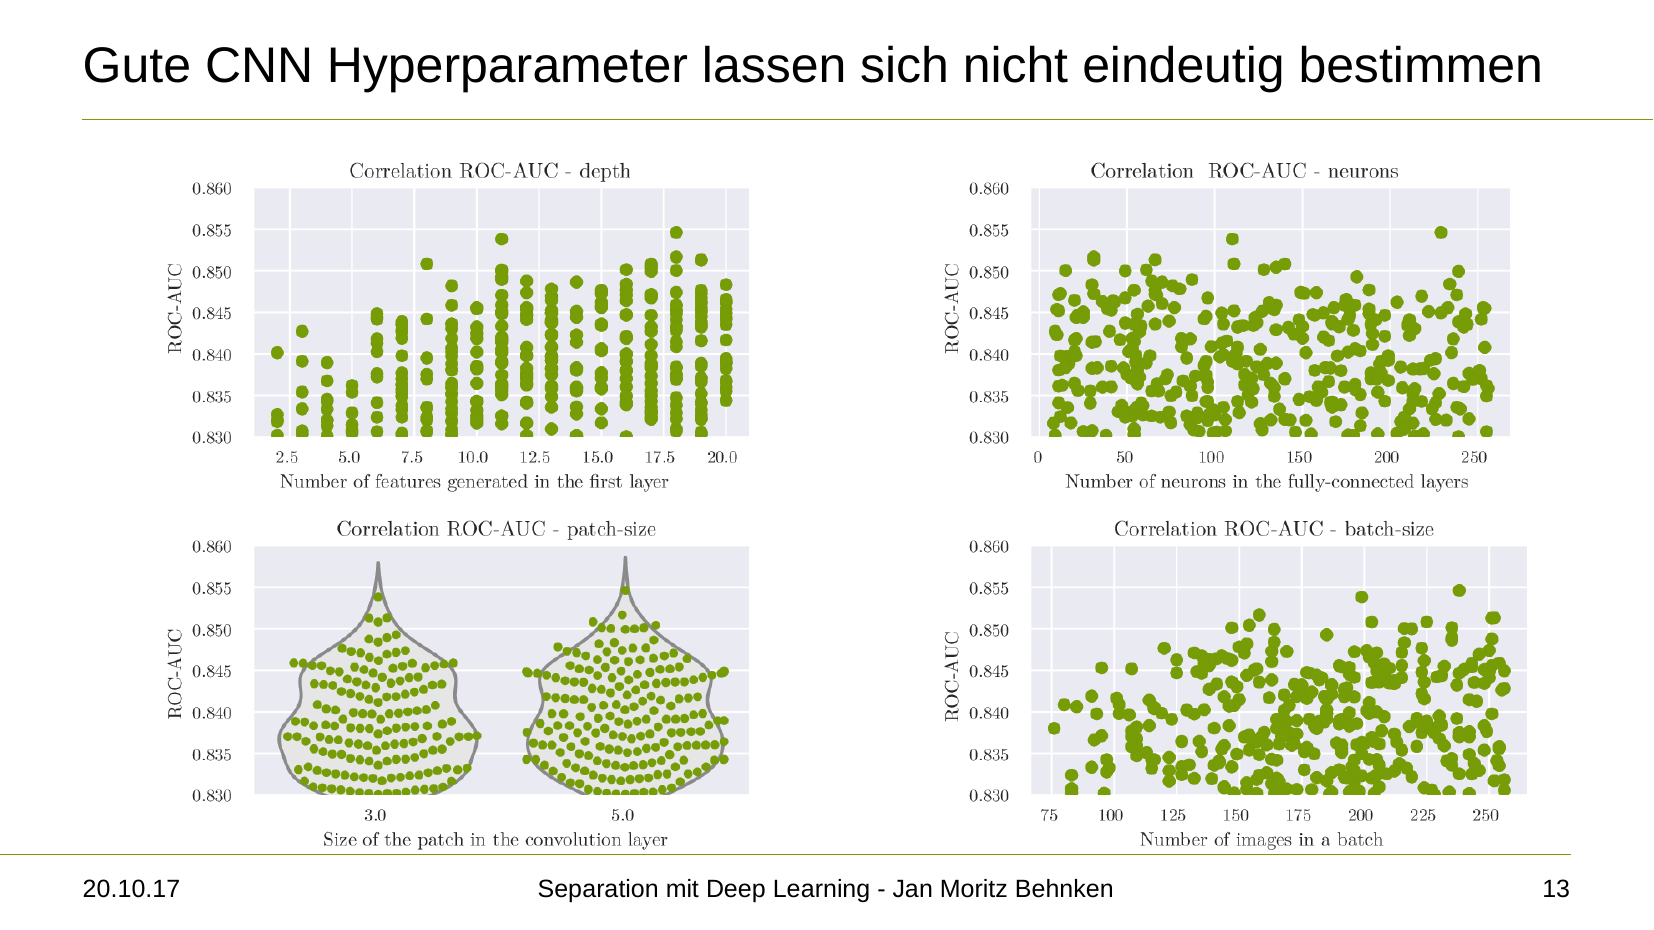

# Gute CNN Hyperparameter lassen sich nicht eindeutig bestimmen
20.10.17
Separation mit Deep Learning - Jan Moritz Behnken
13